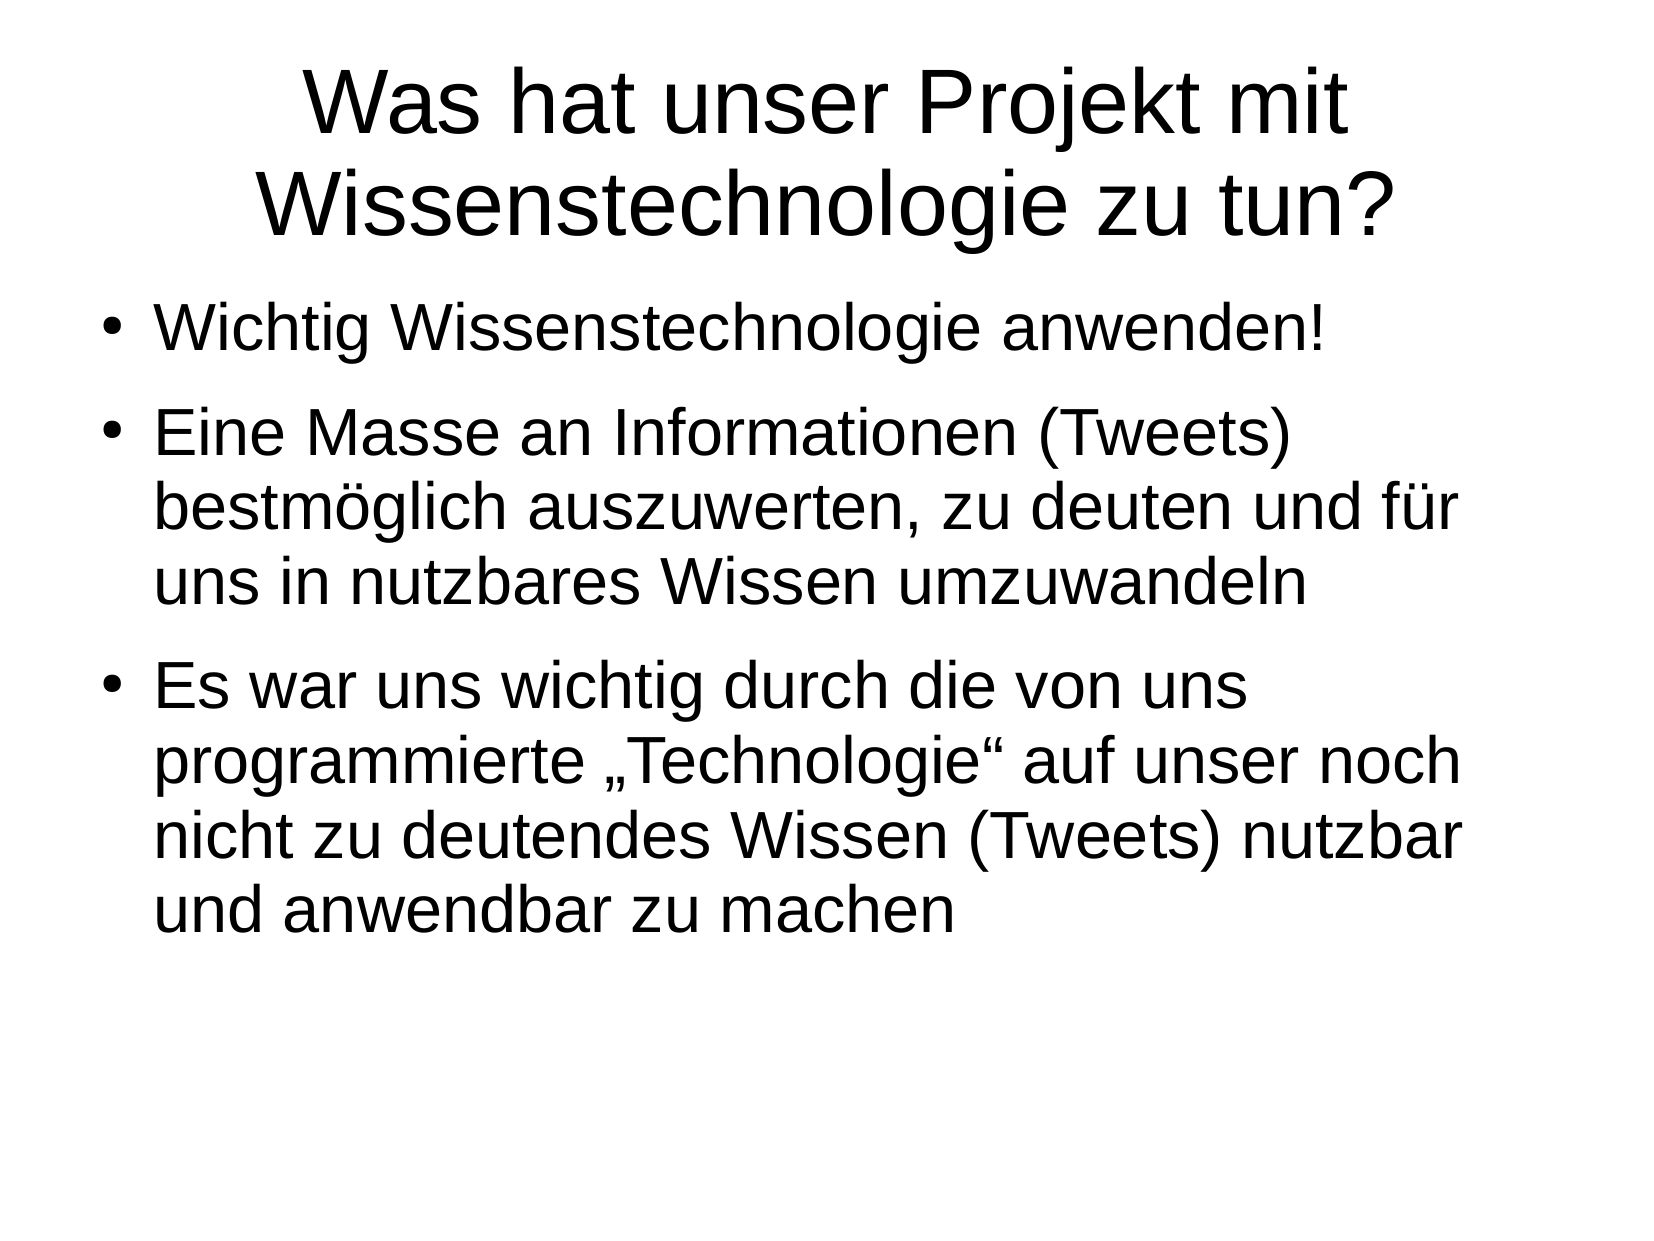

# Was hat unser Projekt mit Wissenstechnologie zu tun?
Wichtig Wissenstechnologie anwenden!
Eine Masse an Informationen (Tweets) bestmöglich auszuwerten, zu deuten und für uns in nutzbares Wissen umzuwandeln
Es war uns wichtig durch die von uns programmierte „Technologie“ auf unser noch nicht zu deutendes Wissen (Tweets) nutzbar und anwendbar zu machen